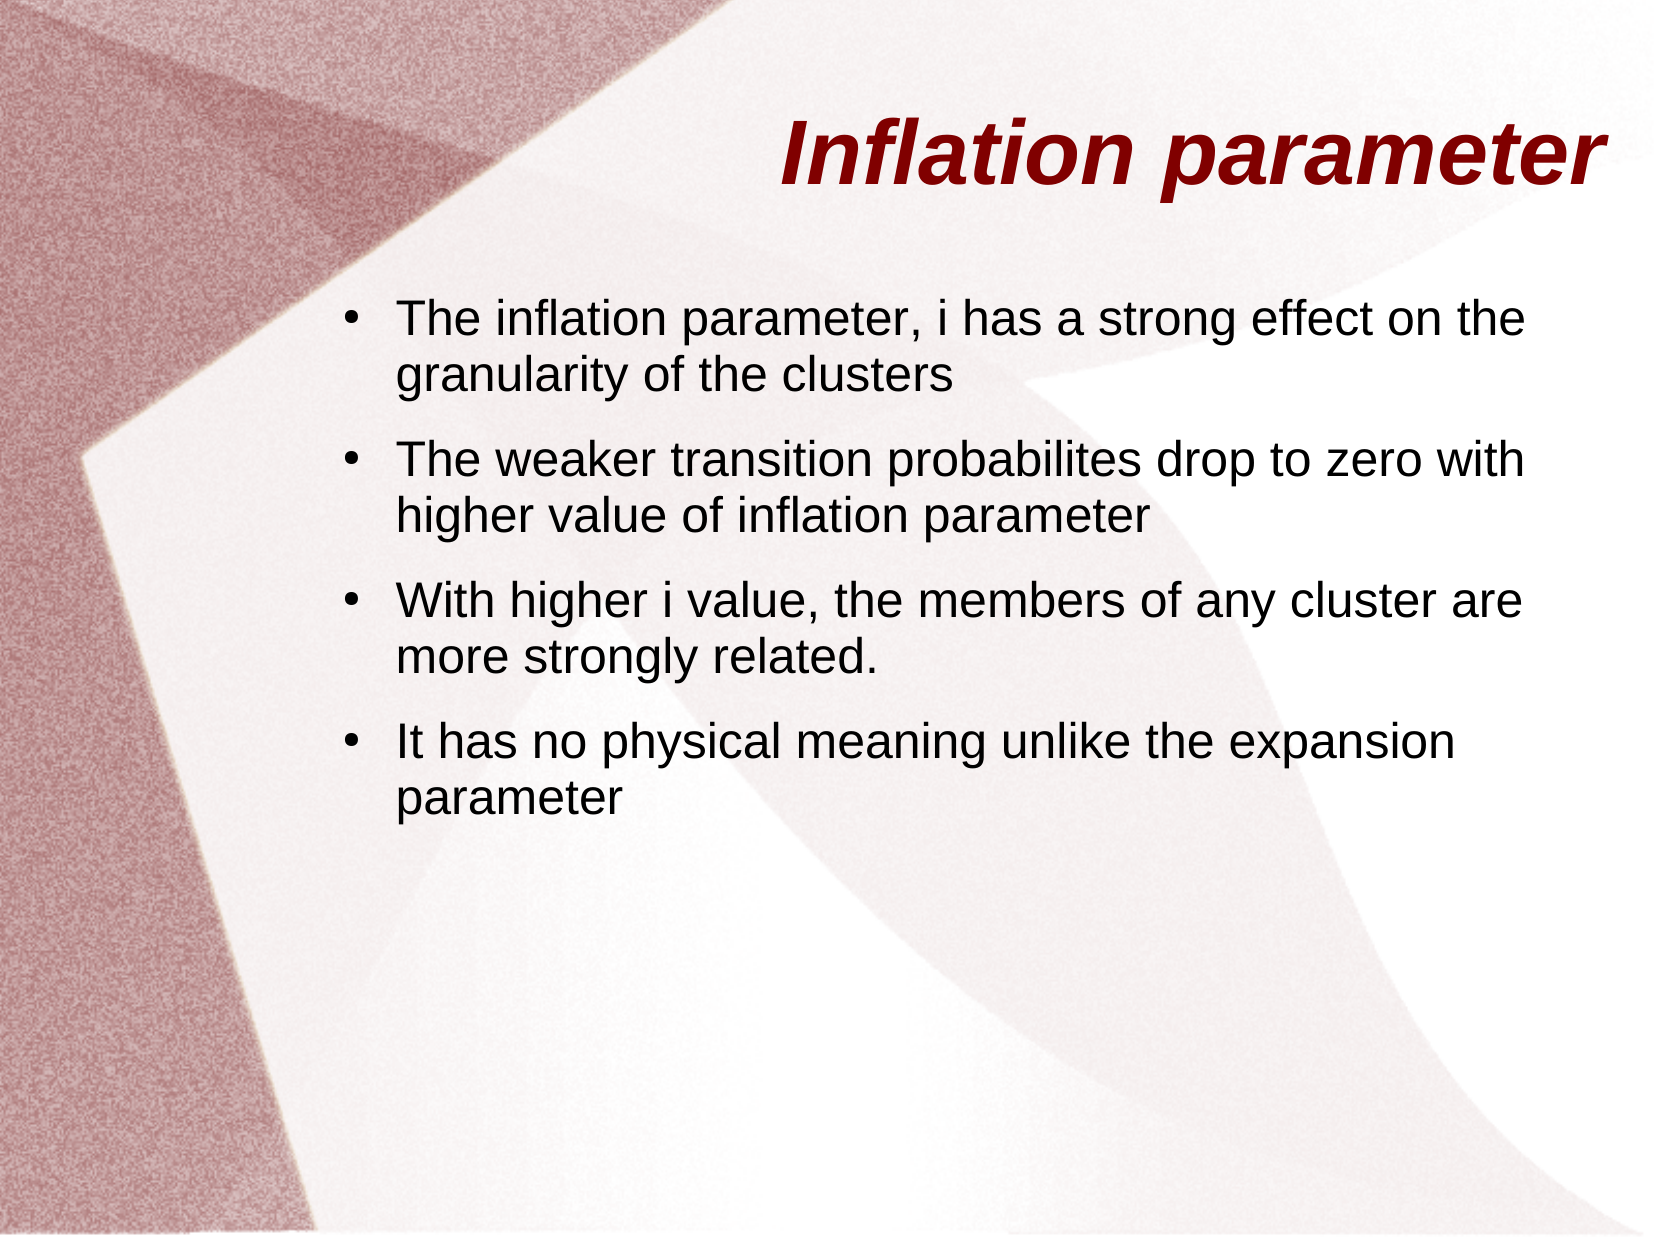

# Inflation parameter
The inflation parameter, i has a strong effect on the granularity of the clusters
The weaker transition probabilites drop to zero with higher value of inflation parameter
With higher i value, the members of any cluster are more strongly related.
It has no physical meaning unlike the expansion parameter